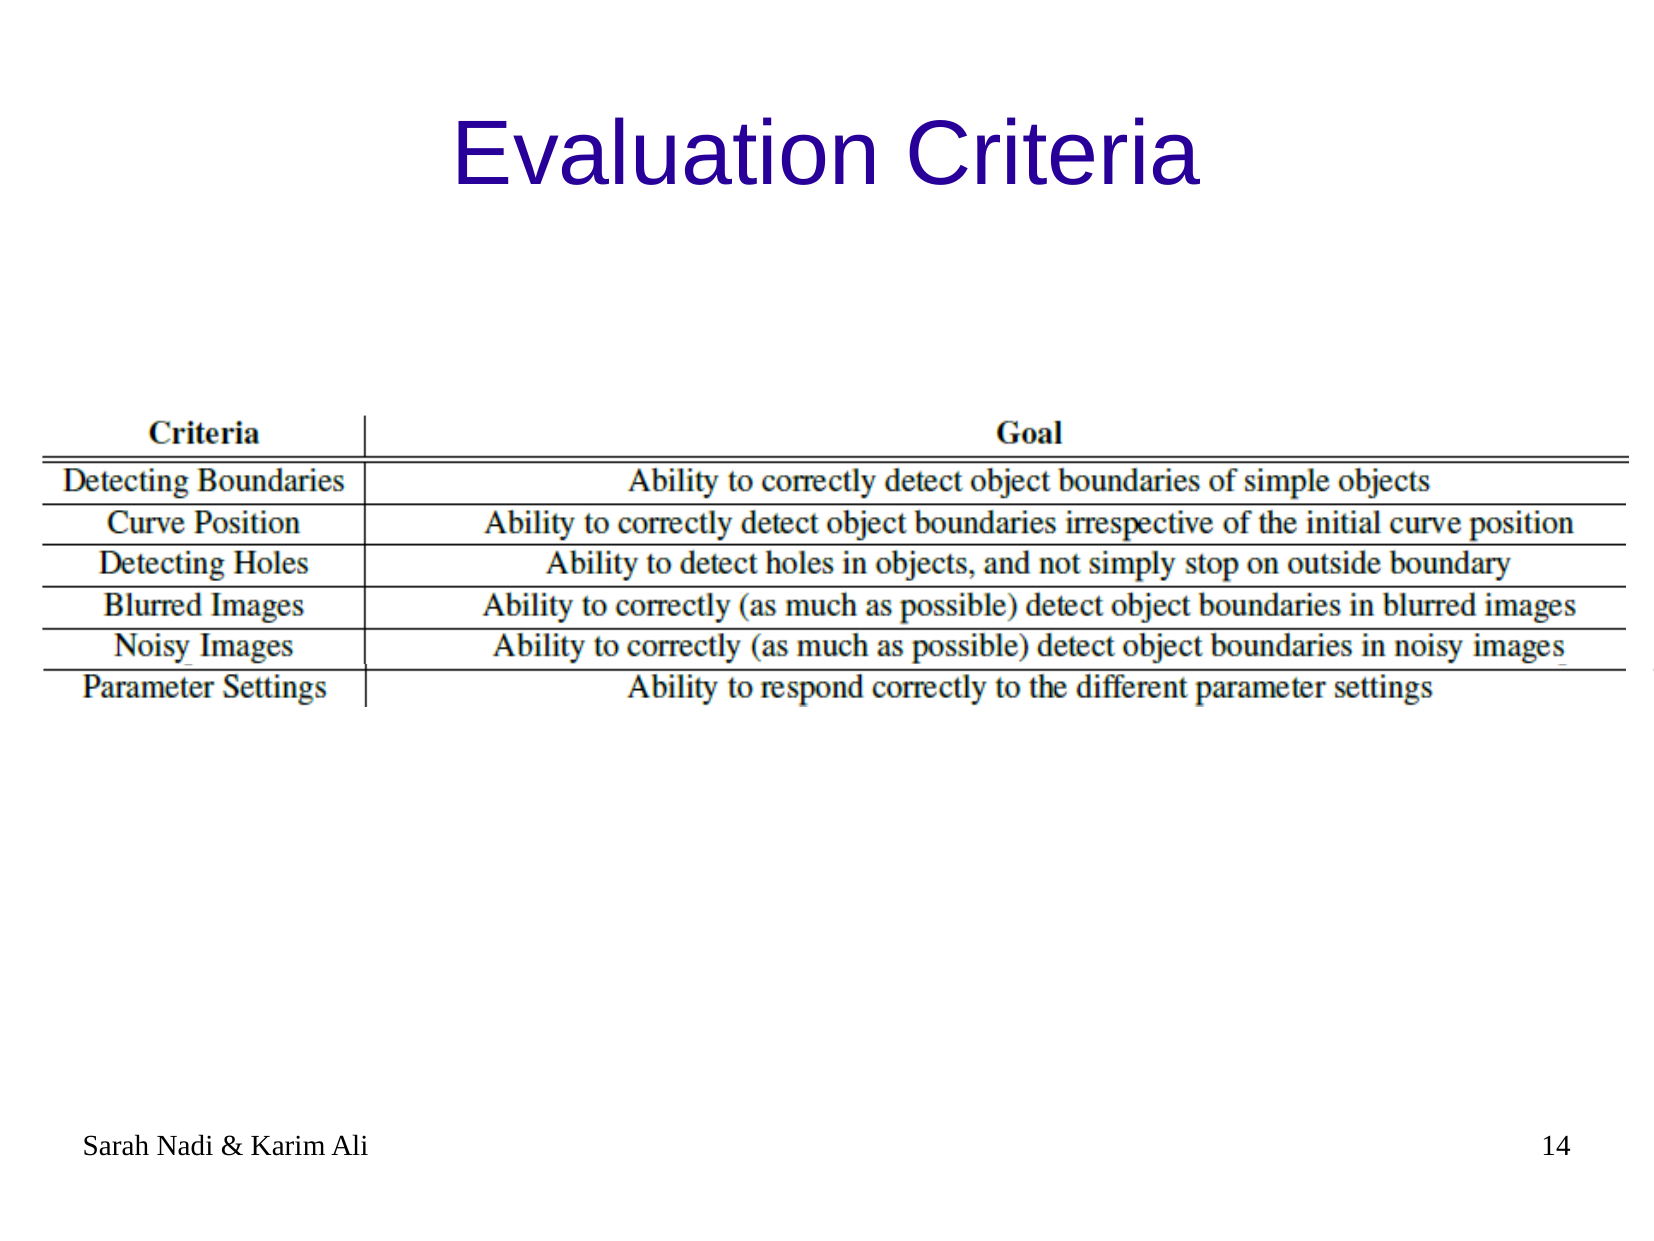

# Evaluation Criteria
Sarah Nadi & Karim Ali
14